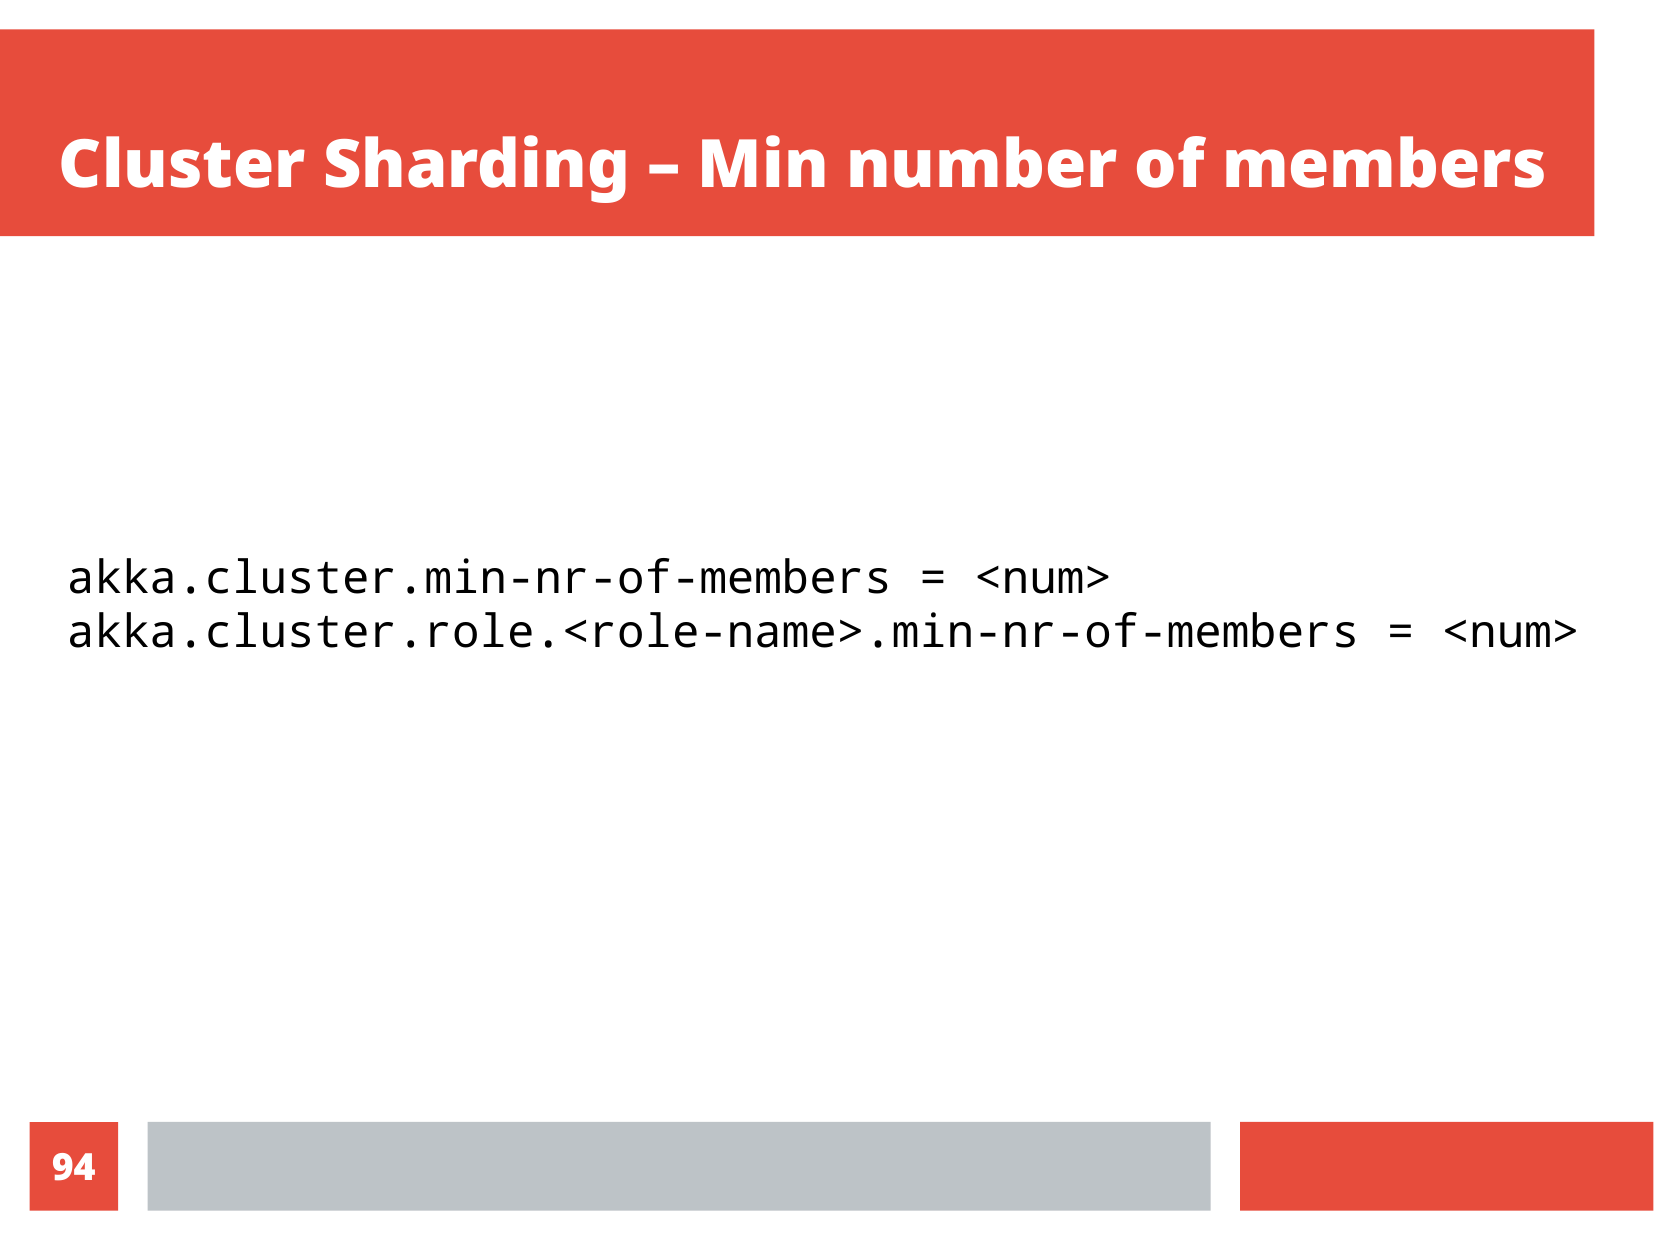

# Cluster Sharding – Min number of members
akka.cluster.min-nr-of-members = <num>
akka.cluster.role.<role-name>.min-nr-of-members = <num>
94